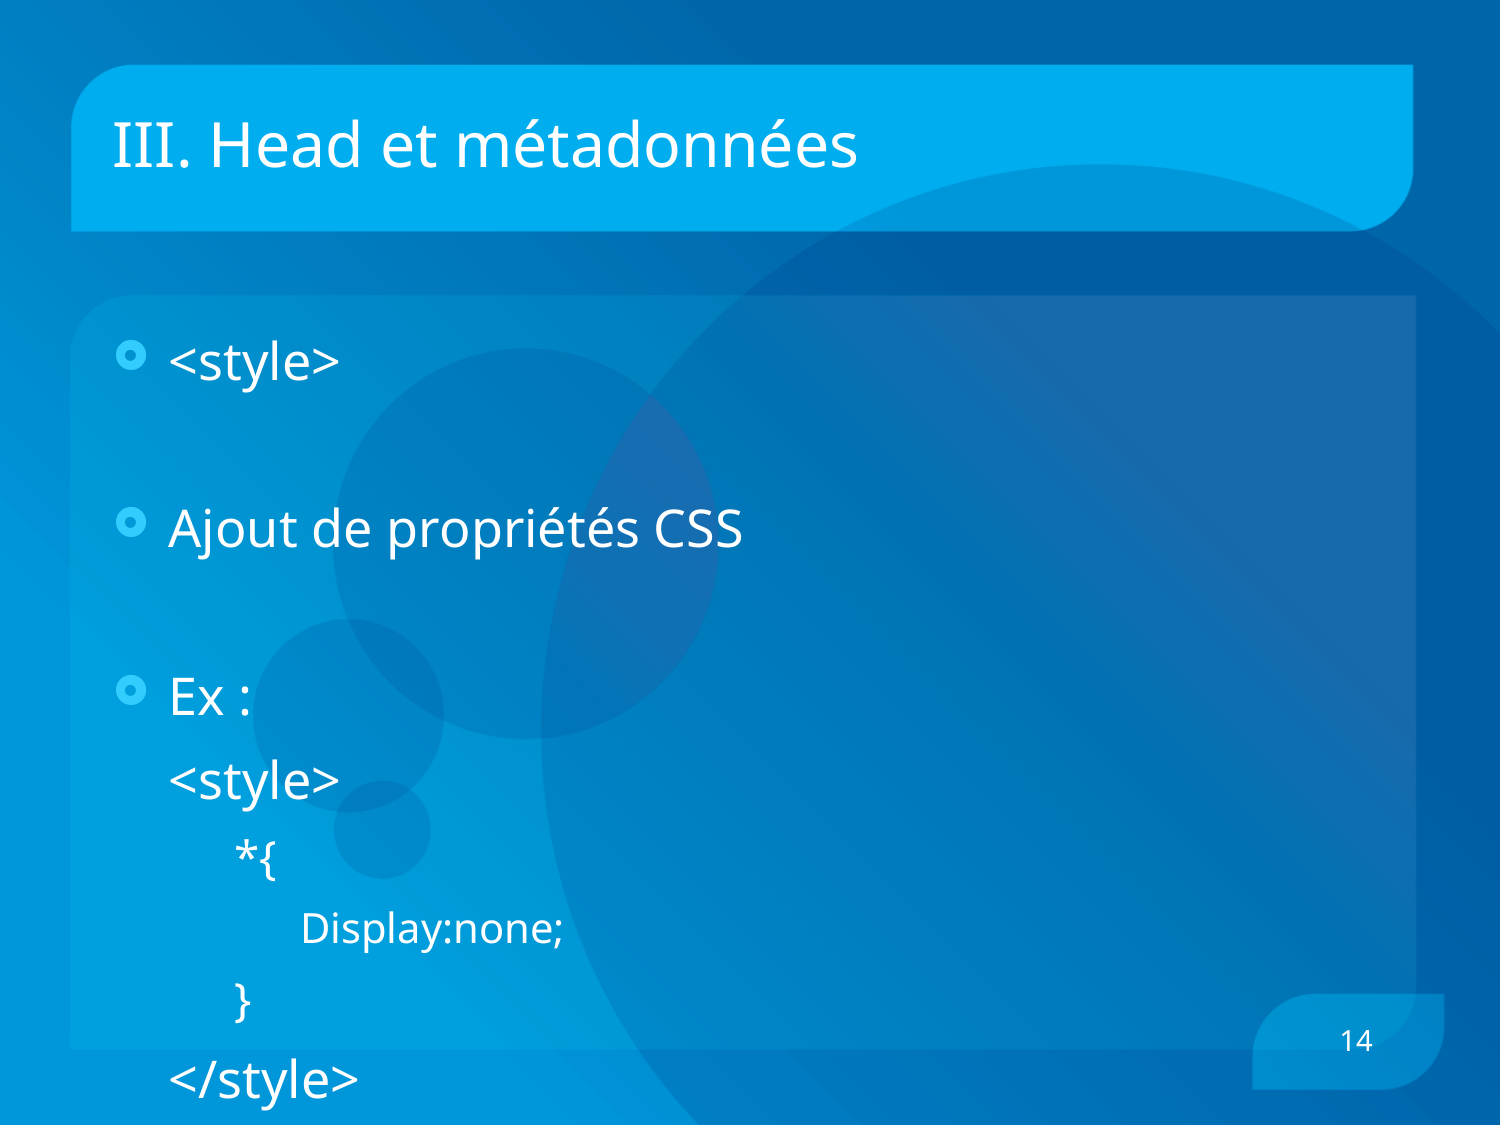

# III. Head et métadonnées
<style>
Ajout de propriétés CSS
Ex :
<style>
*{
Display:none;
}
</style>
14